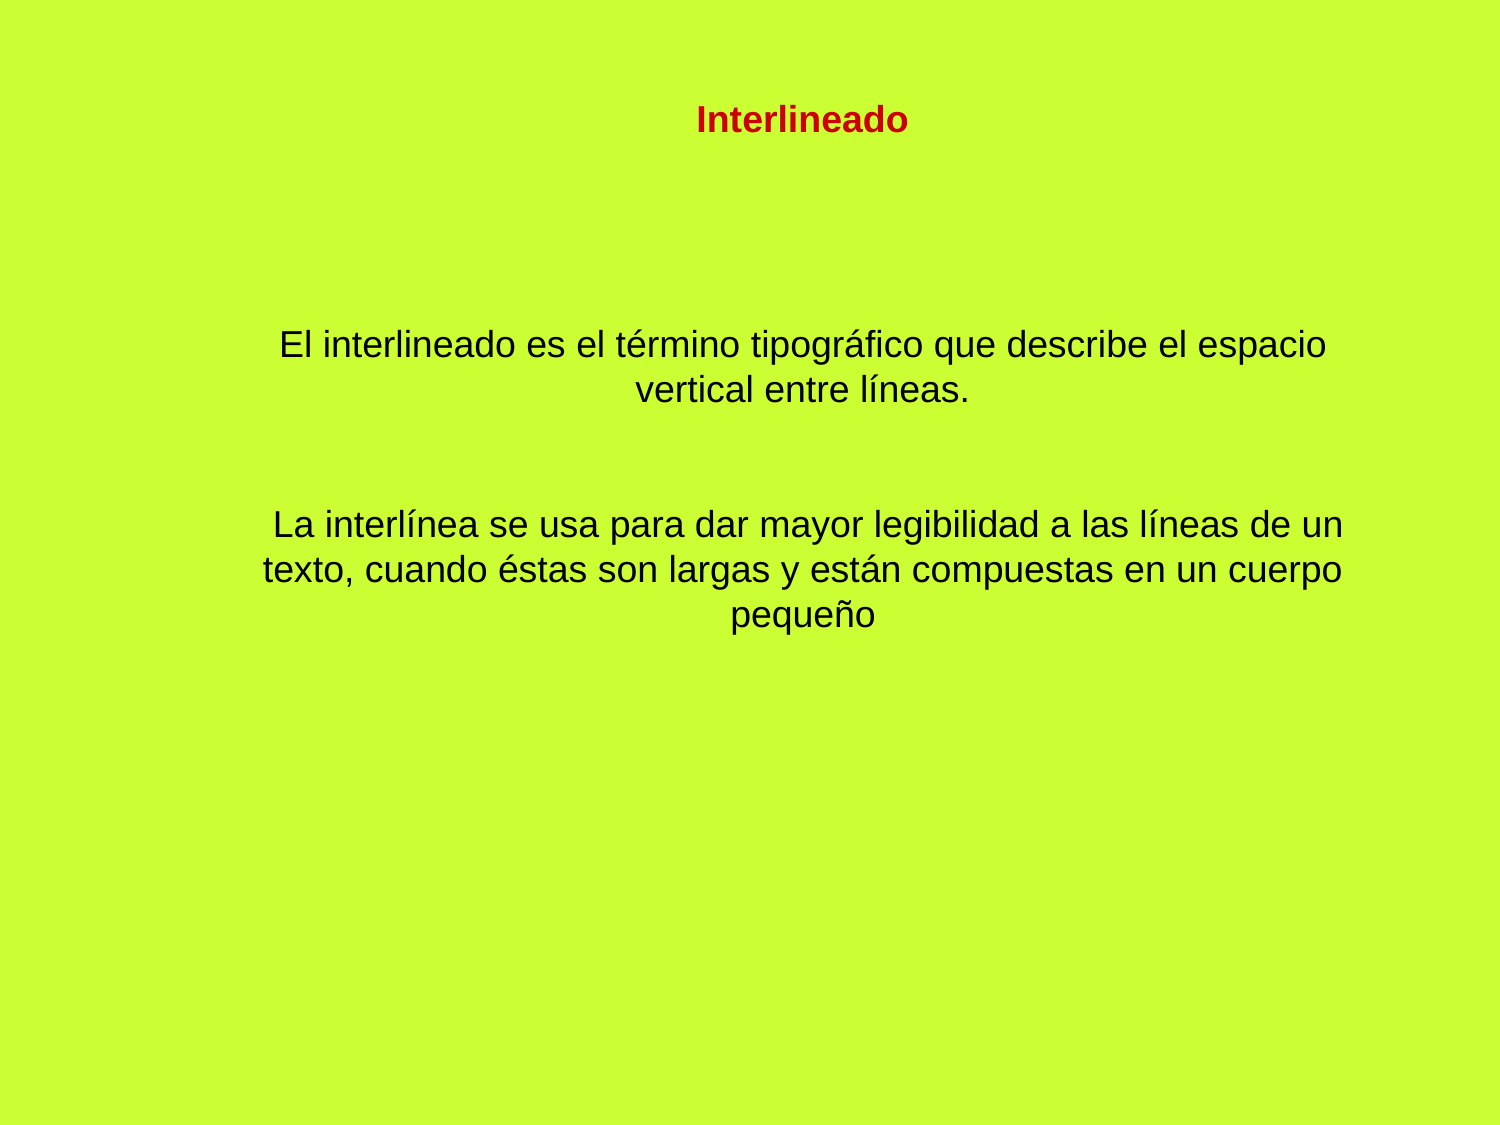

Interlineado
El interlineado es el término tipográfico que describe el espacio vertical entre líneas.
 La interlínea se usa para dar mayor legibilidad a las líneas de un texto, cuando éstas son largas y están compuestas en un cuerpo pequeño